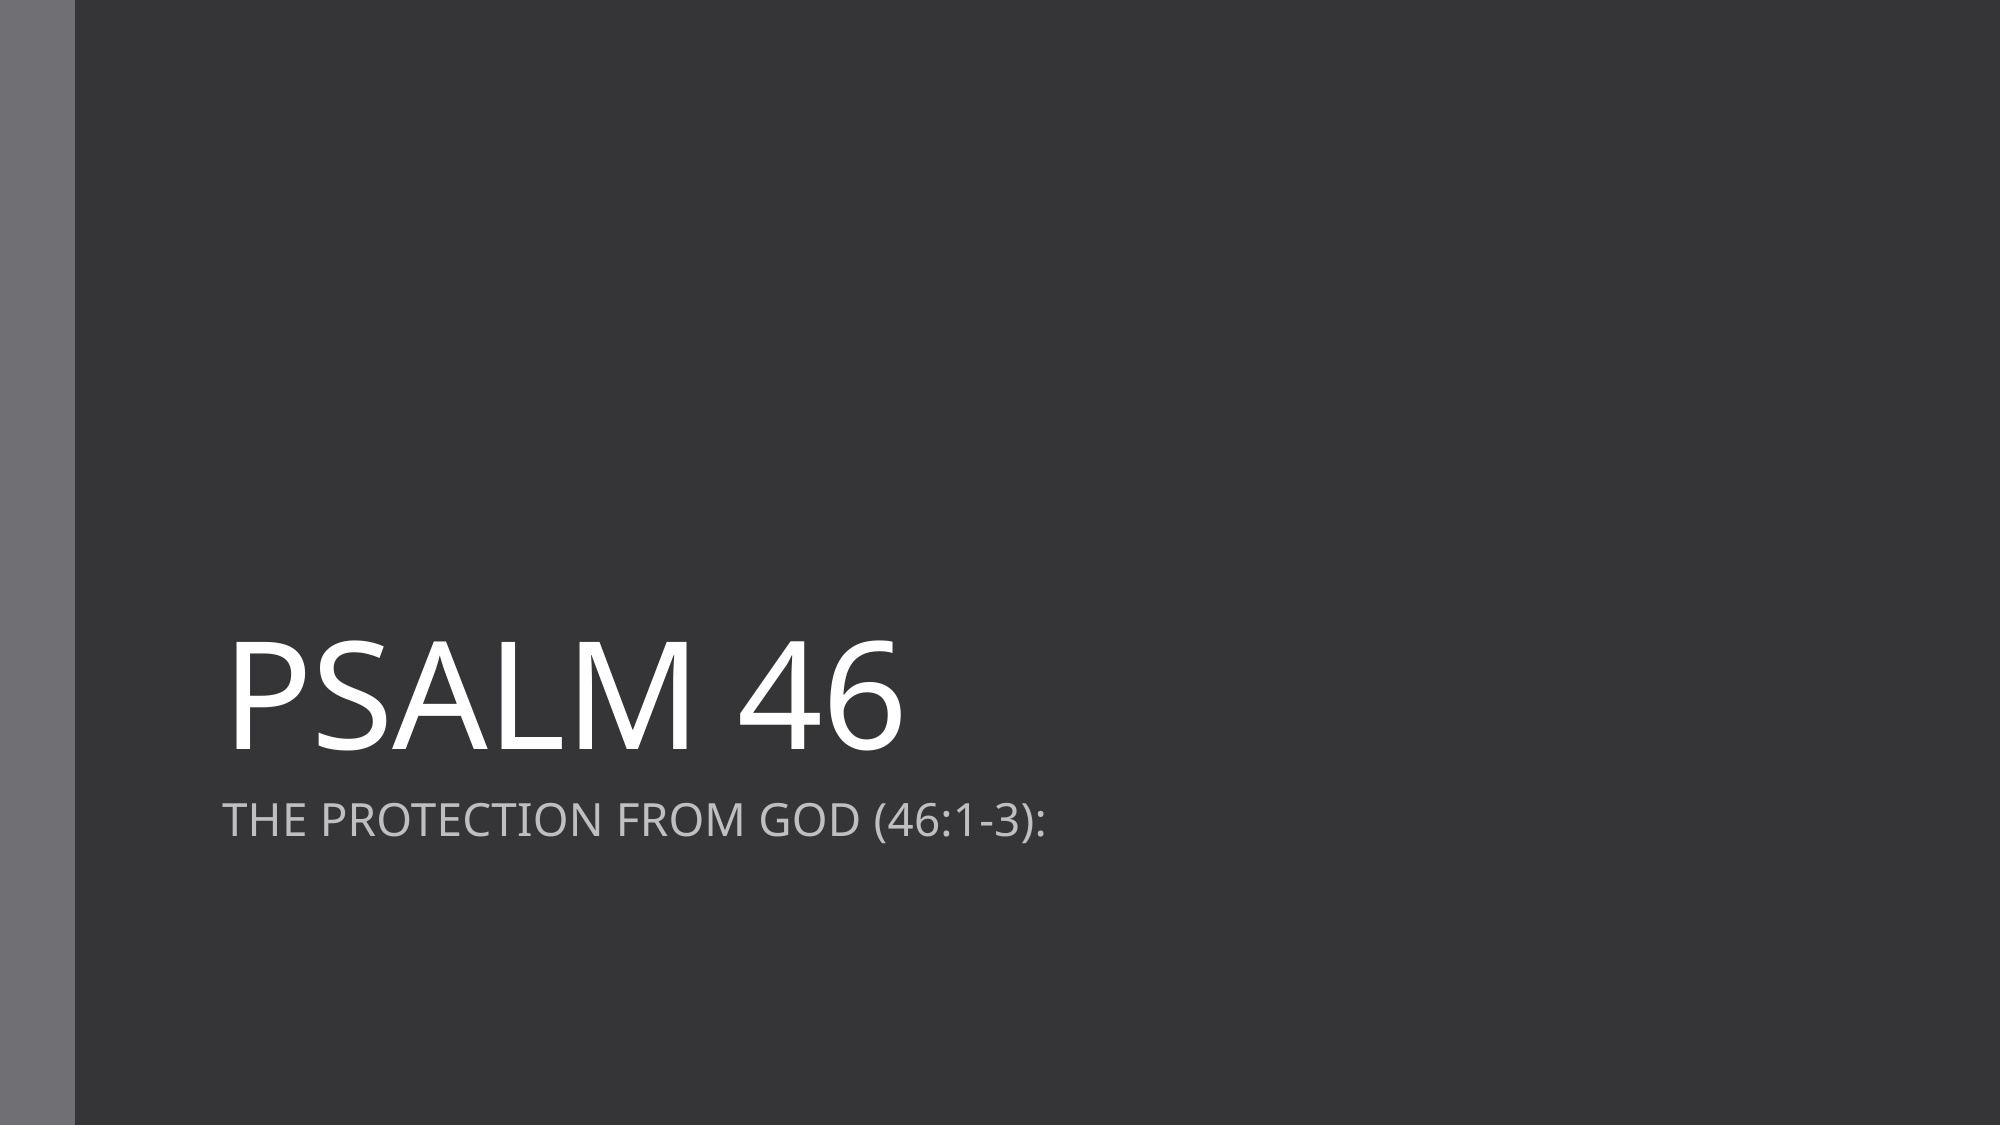

# PSALM 46
THE PROTECTION FROM GOD (46:1-3):